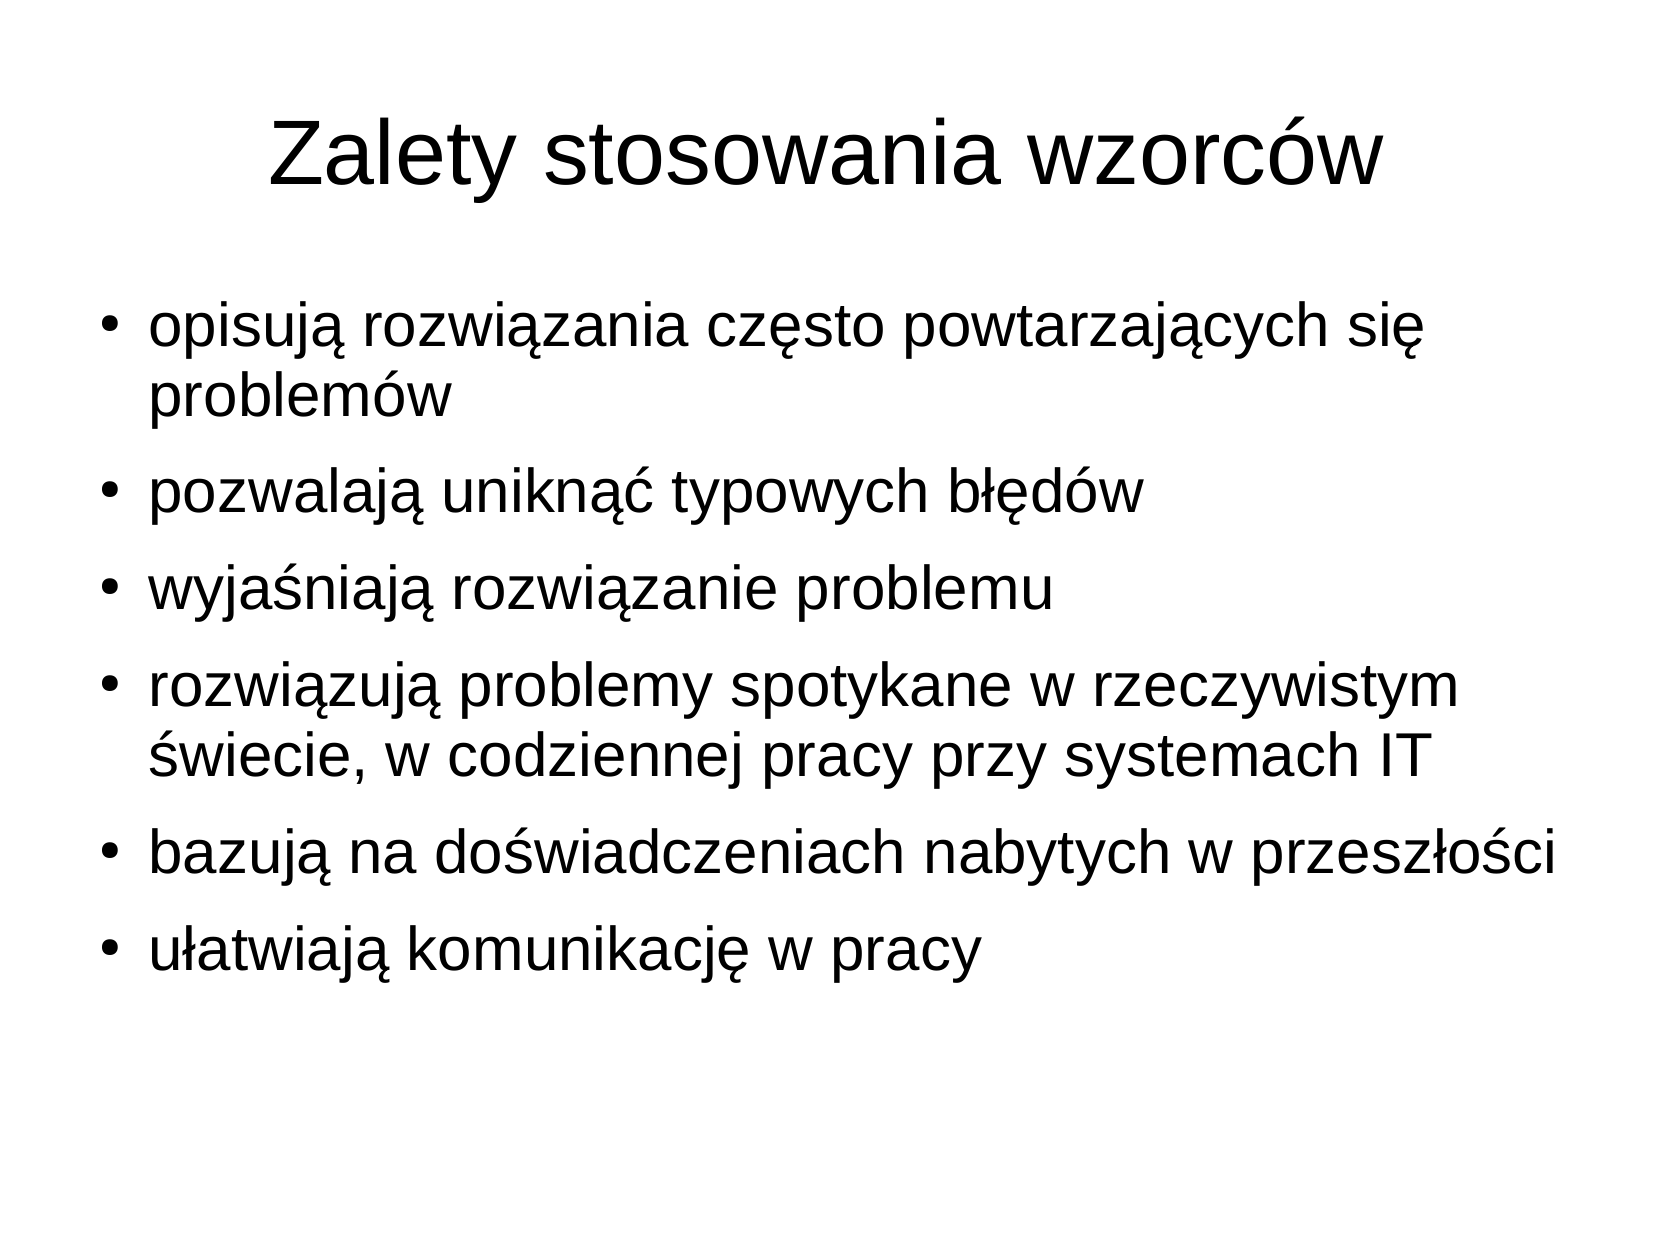

# Zalety stosowania wzorców
opisują rozwiązania często powtarzających się problemów
pozwalają uniknąć typowych błędów
wyjaśniają rozwiązanie problemu
rozwiązują problemy spotykane w rzeczywistym świecie, w codziennej pracy przy systemach IT
bazują na doświadczeniach nabytych w przeszłości
ułatwiają komunikację w pracy